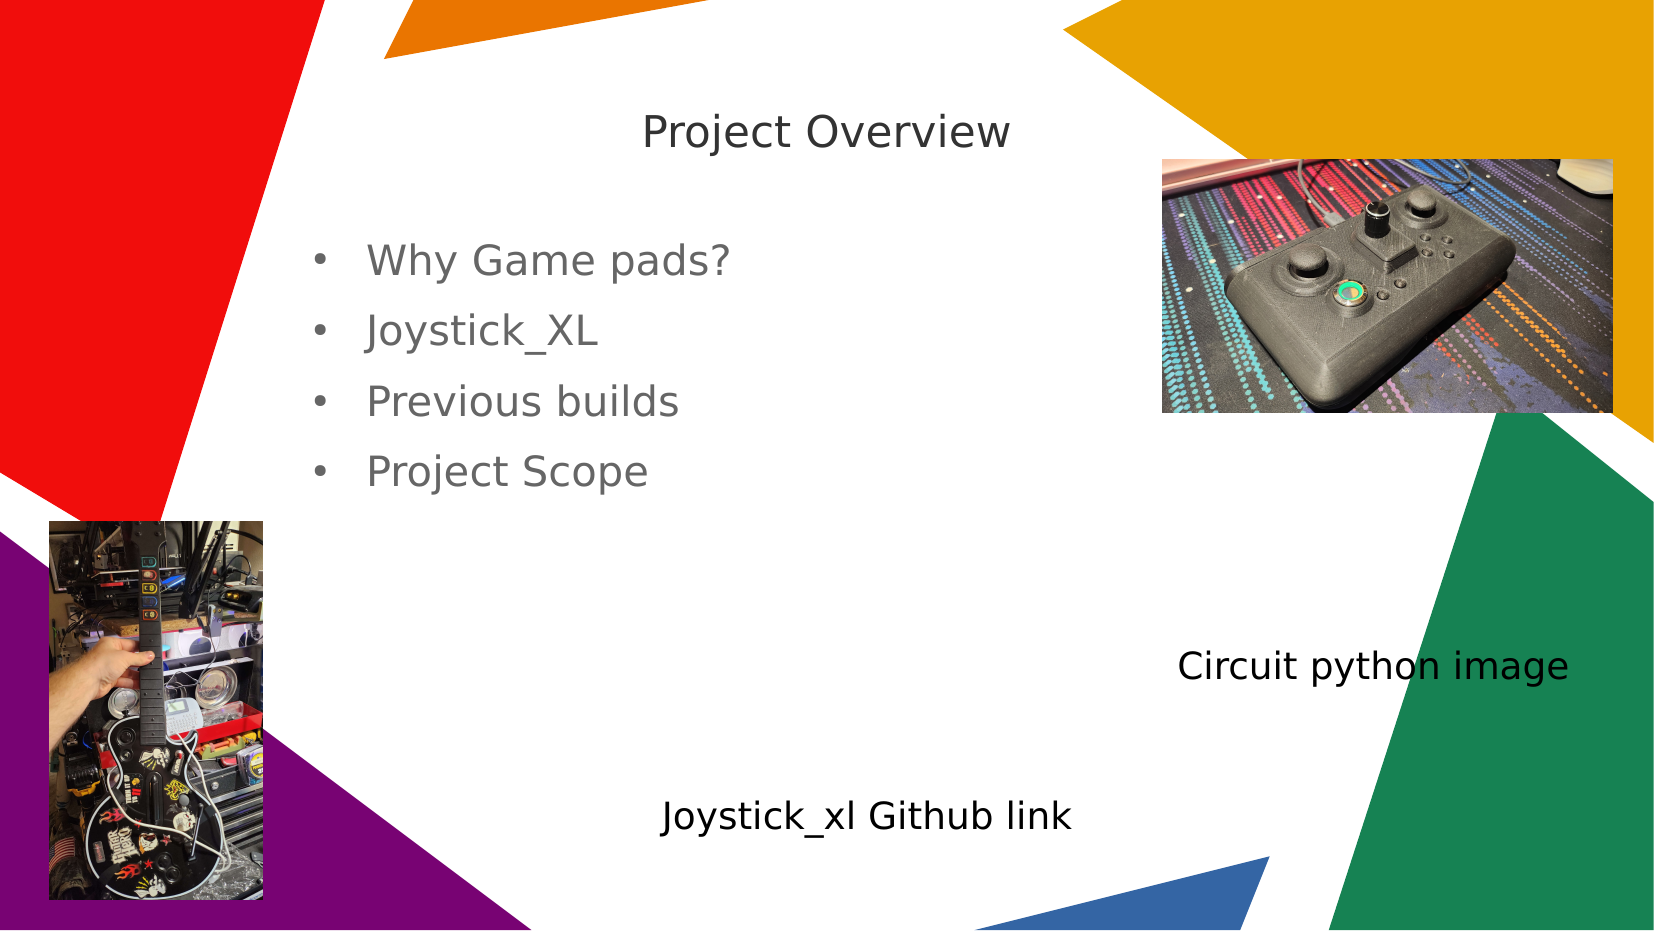

# Project Overview
Why Game pads?
Joystick_XL
Previous builds
Project Scope
Circuit python image
Joystick_xl Github link